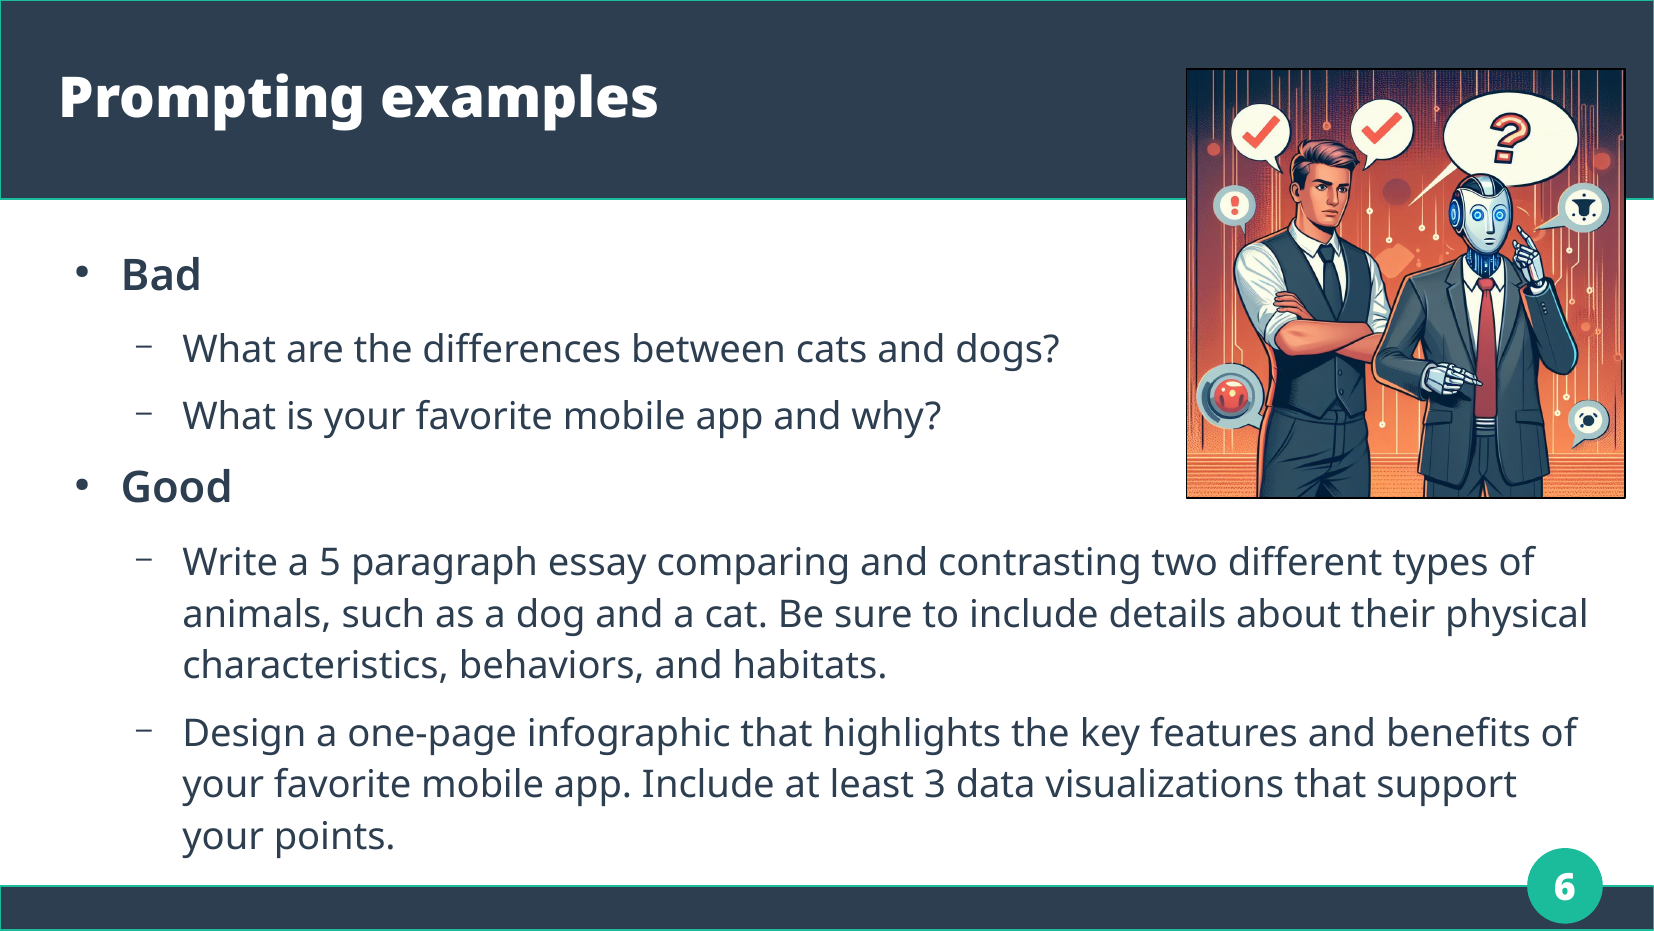

# Prompting examples
Bad
What are the differences between cats and dogs?
What is your favorite mobile app and why?
Good
Write a 5 paragraph essay comparing and contrasting two different types of animals, such as a dog and a cat. Be sure to include details about their physical characteristics, behaviors, and habitats.
Design a one-page infographic that highlights the key features and benefits of your favorite mobile app. Include at least 3 data visualizations that support your points.
6